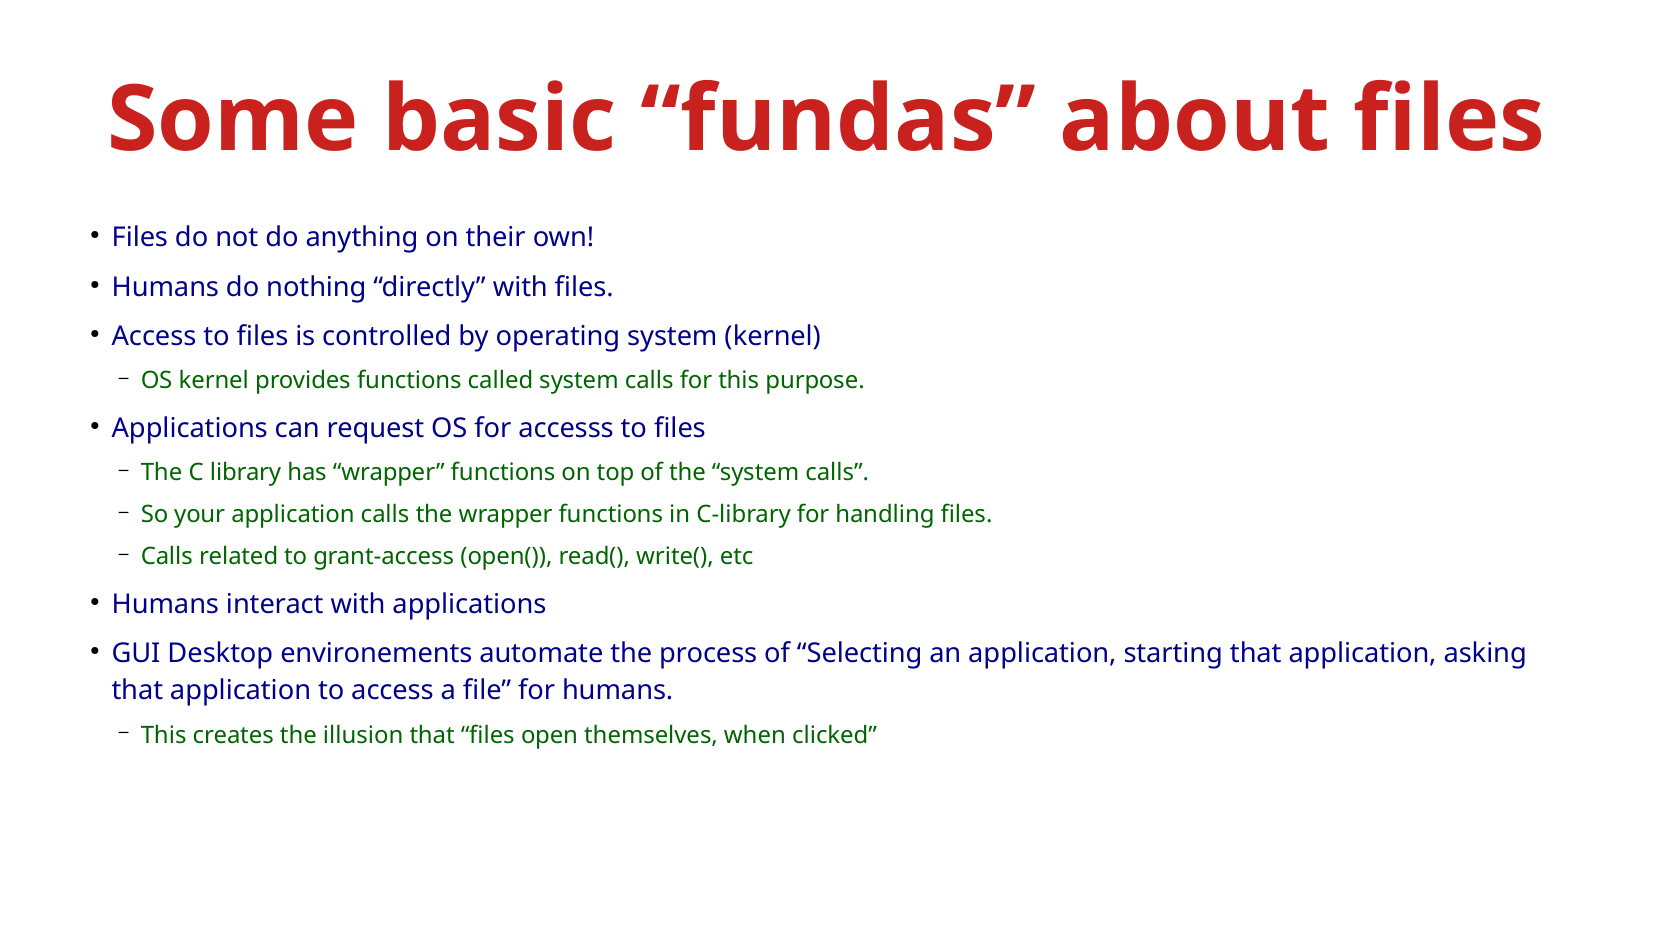

# Some basic “fundas” about files
Files do not do anything on their own!
Humans do nothing “directly” with files.
Access to files is controlled by operating system (kernel)
OS kernel provides functions called system calls for this purpose.
Applications can request OS for accesss to files
The C library has “wrapper” functions on top of the “system calls”.
So your application calls the wrapper functions in C-library for handling files.
Calls related to grant-access (open()), read(), write(), etc
Humans interact with applications
GUI Desktop environements automate the process of “Selecting an application, starting that application, asking that application to access a file” for humans.
This creates the illusion that “files open themselves, when clicked”